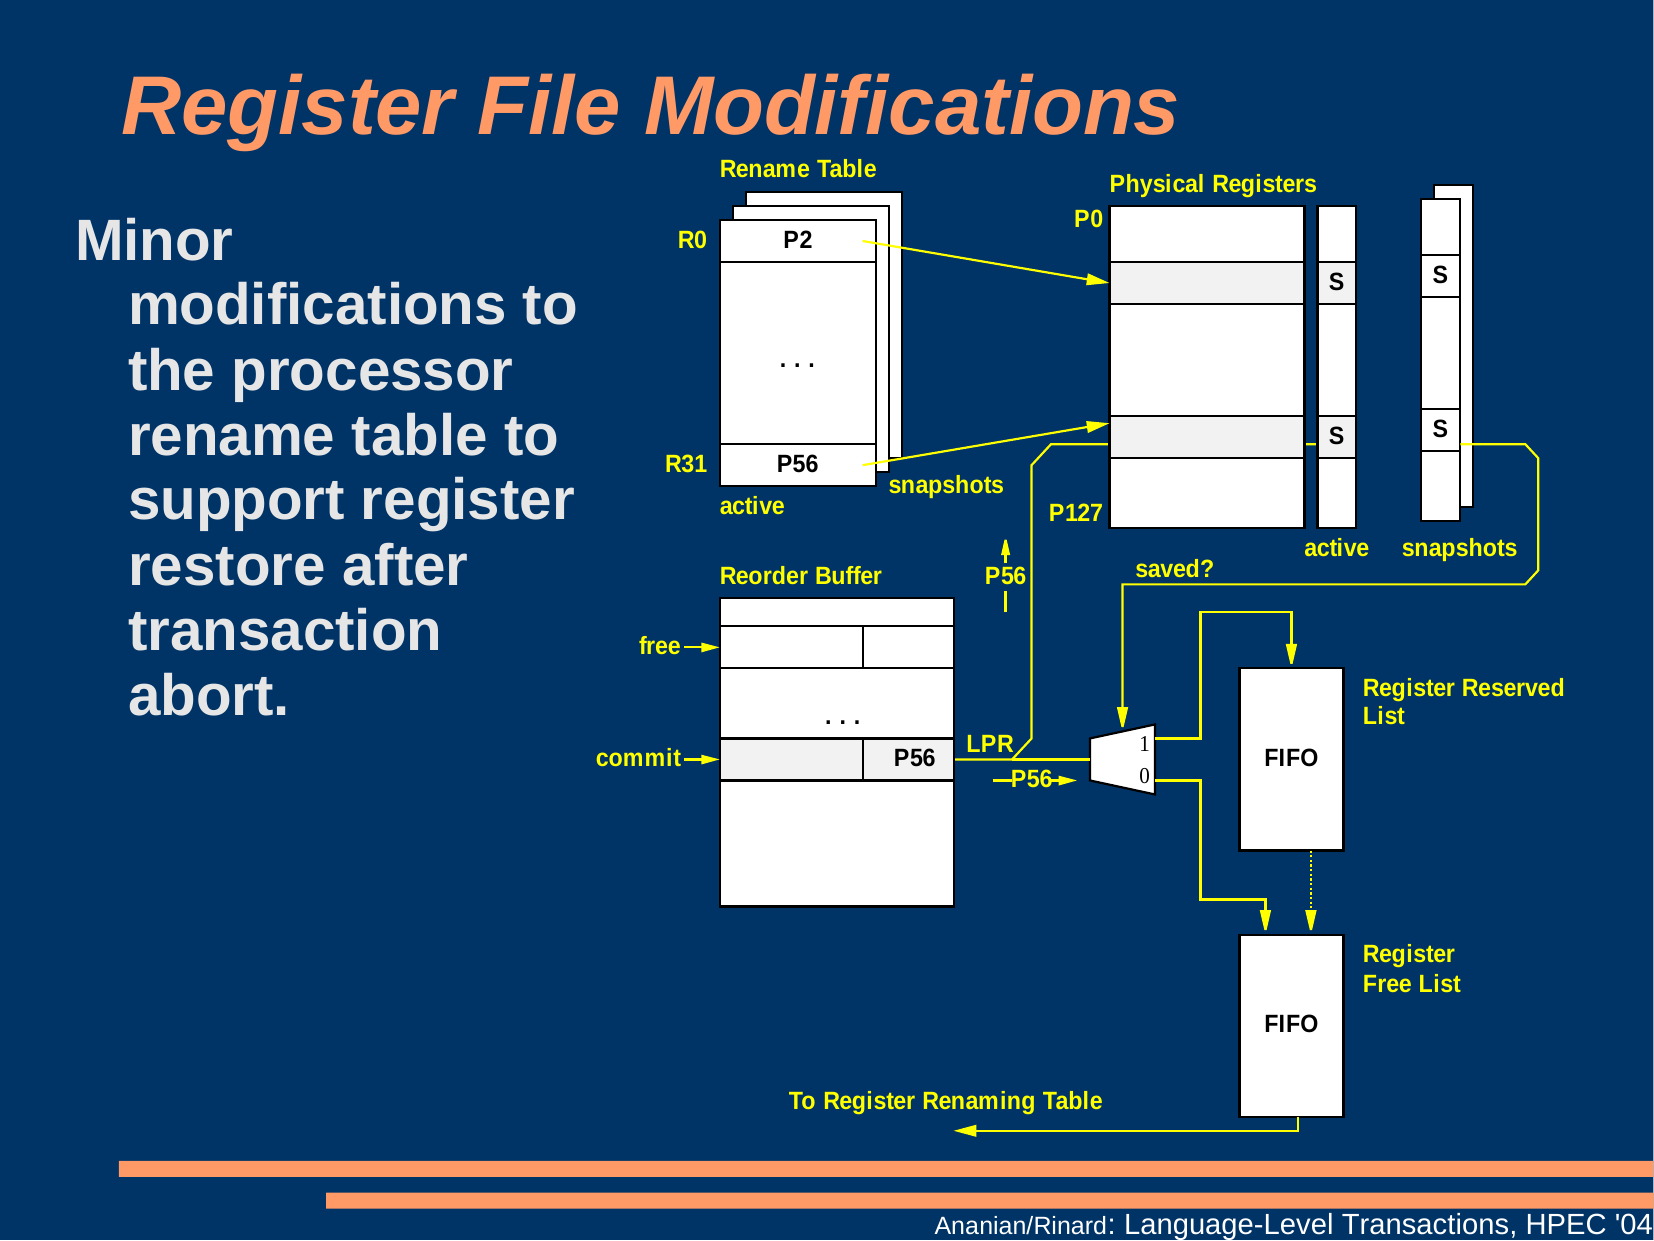

# Register File Modifications
Minor modifications to the processor rename table to support register restore after transaction abort.